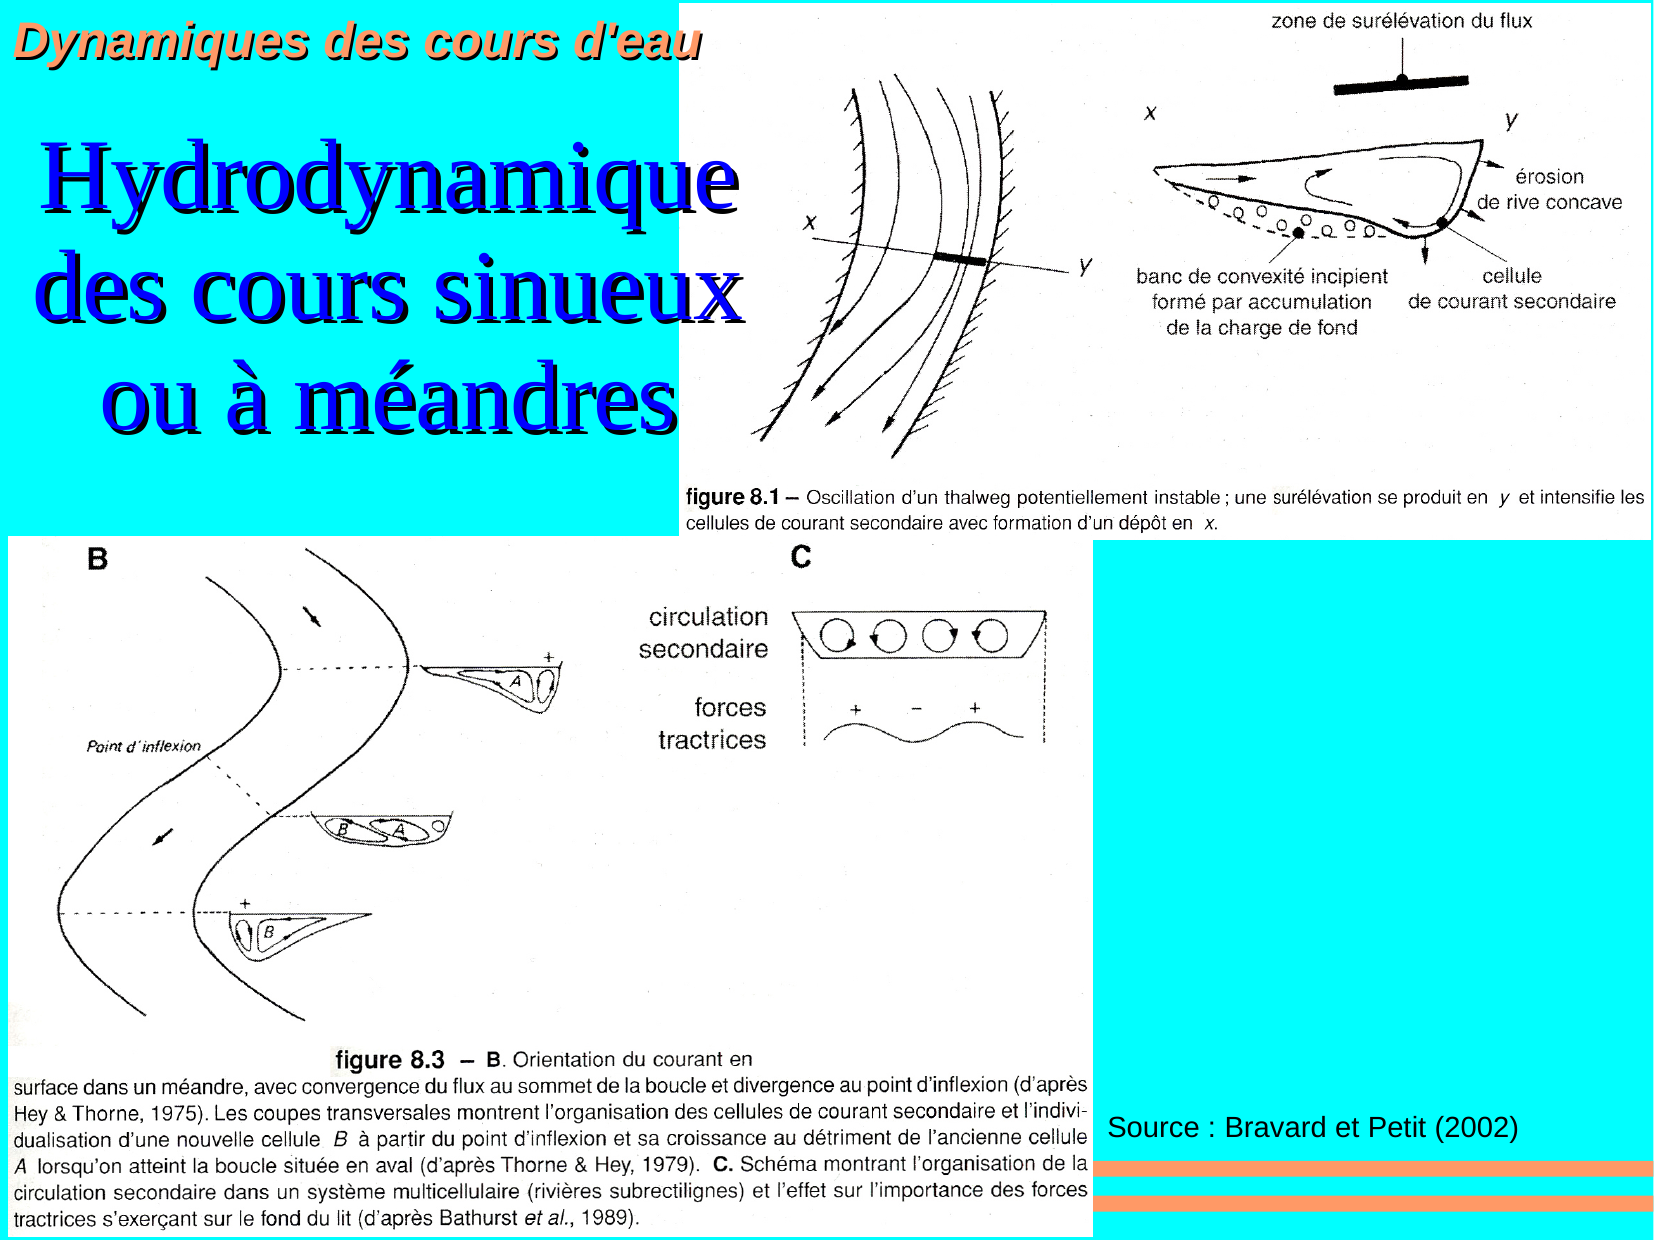

# Dynamiques des cours d'eau
Hydrodynamique des cours sinueux ou à méandres
Source : Bravard et Petit (2002)